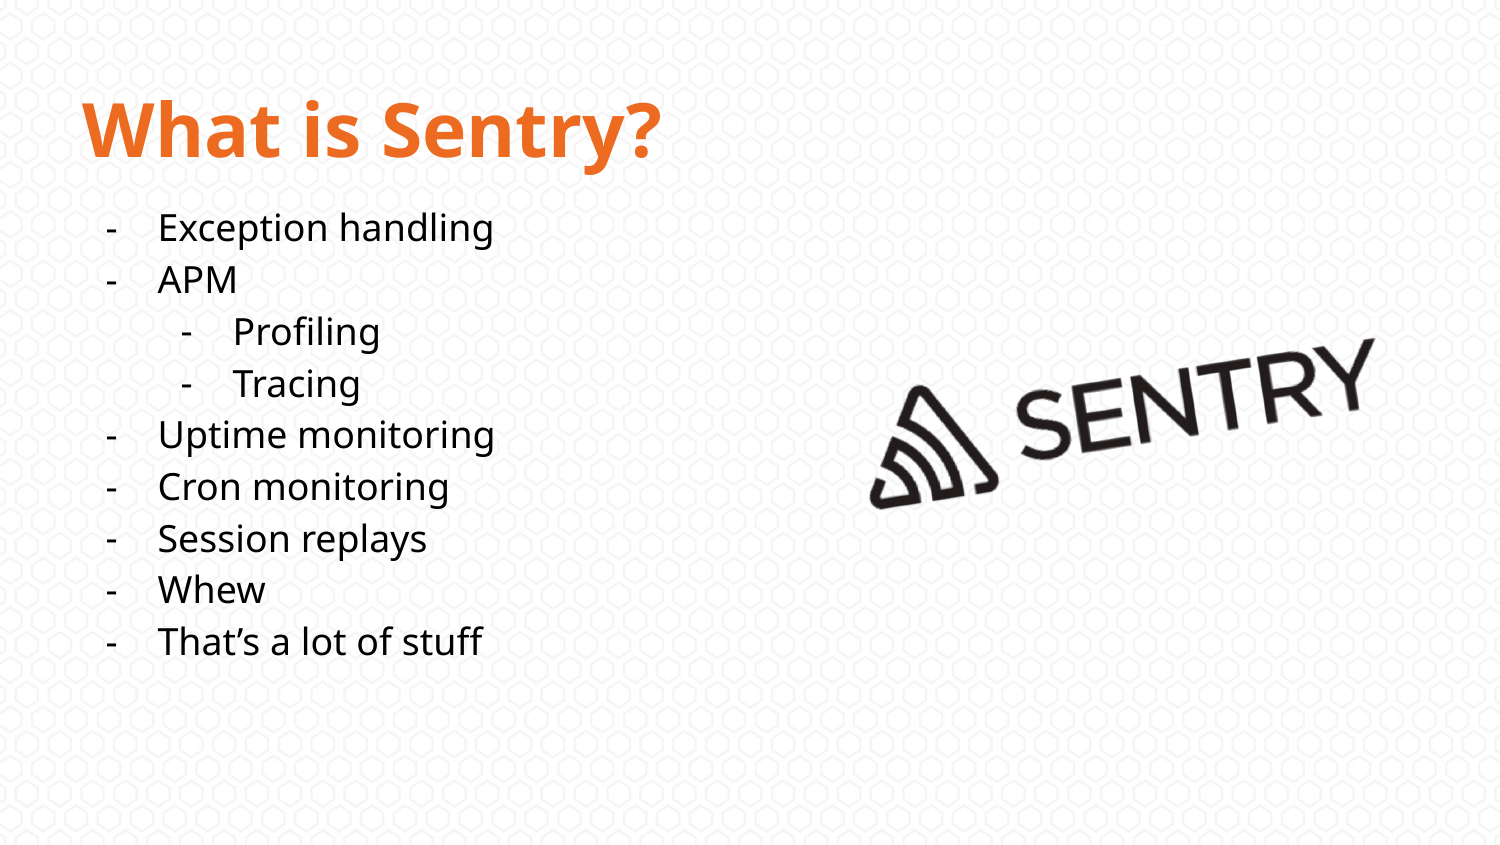

What is Sentry?
# Exception handling
APM
Profiling
Tracing
Uptime monitoring
Cron monitoring
Session replays
Whew
That’s a lot of stuff